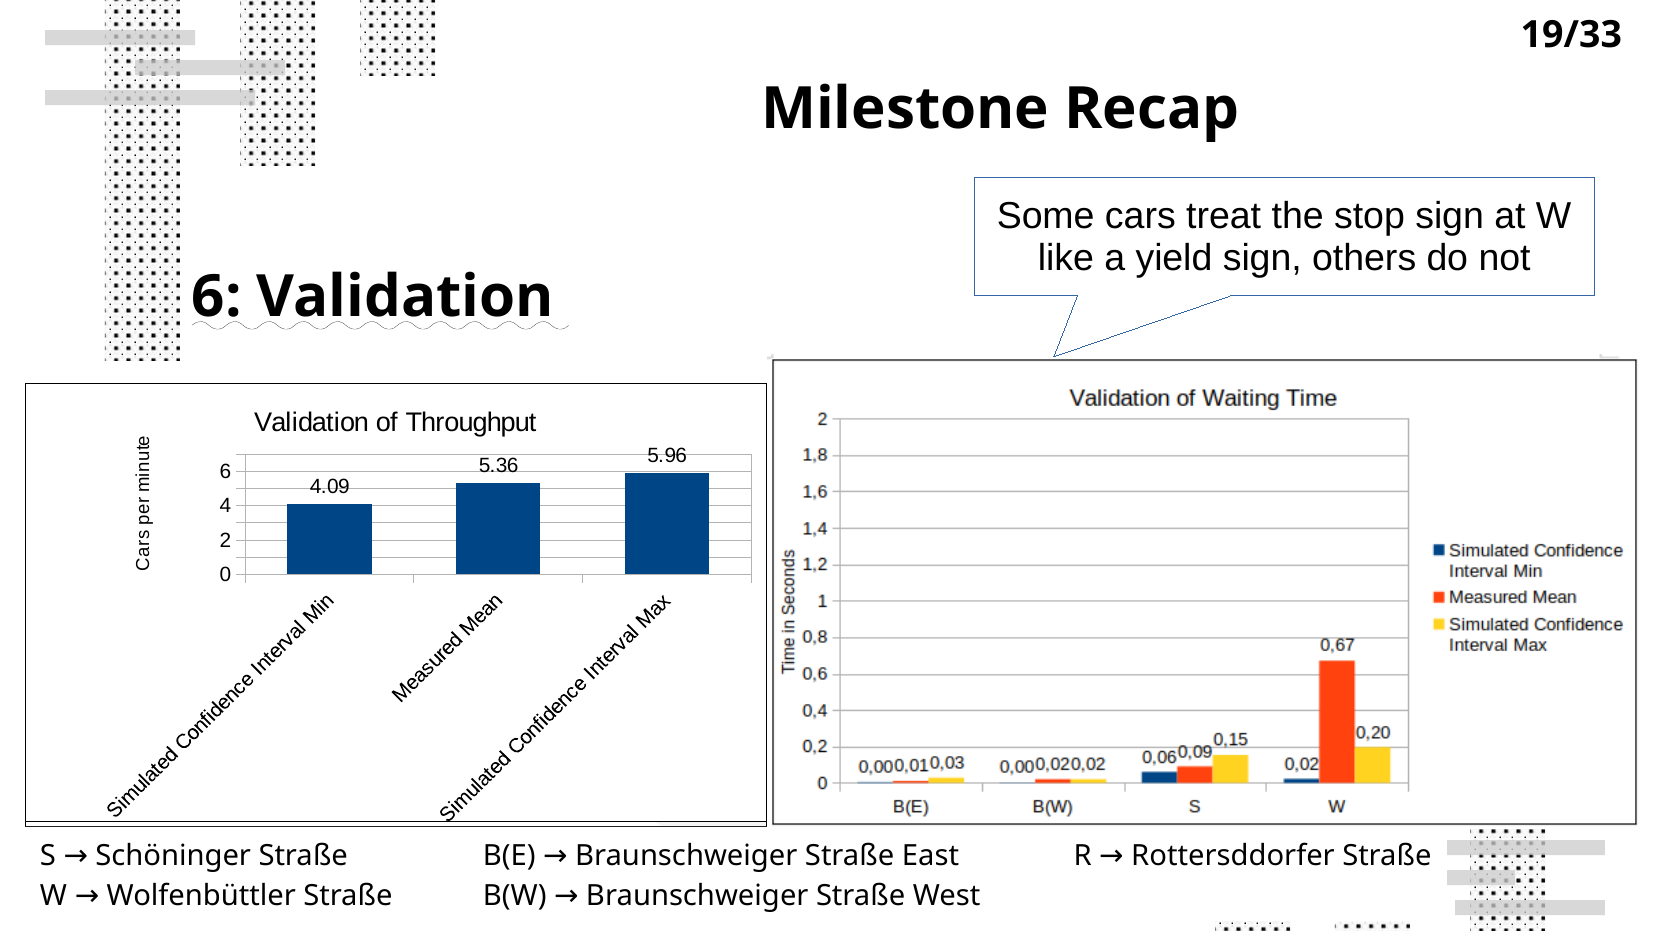

19/33
Milestone Recap
Some cars treat the stop sign at W like a yield sign, others do not
6: Validation
### Chart: Validation of Throughput
| Category | Spalte H |
|---|---|
| Simulated Confidence Interval Min | 4.09 |
| Measured Mean | 5.36 |
| Simulated Confidence Interval Max | 5.96 |
S → Schöninger Straße		B(E) → Braunschweiger Straße East		R → Rottersddorfer Straße
W → Wolfenbüttler Straße		B(W) → Braunschweiger Straße West